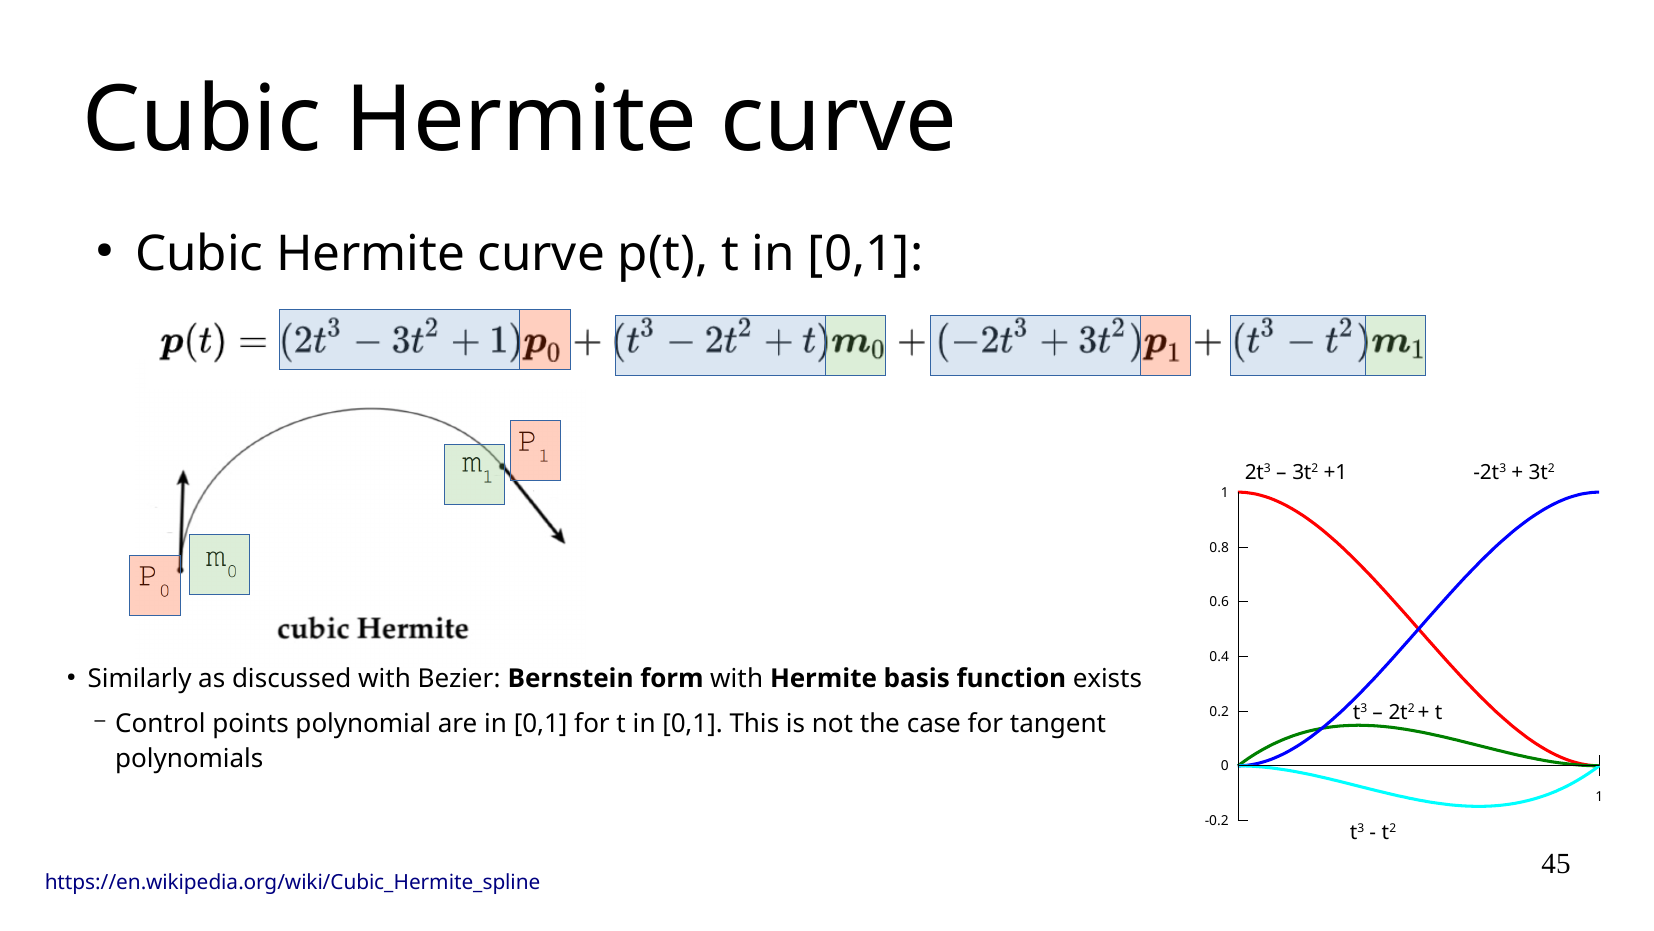

# Cubic Hermite curve
Cubic Hermite curve p(t), t in [0,1]:
2t3 – 3t2 +1
-2t3 + 3t2
Similarly as discussed with Bezier: Bernstein form with Hermite basis function exists
Control points polynomial are in [0,1] for t in [0,1]. This is not the case for tangent polynomials
t3 – 2t2 + t
t3 - t2
45
https://en.wikipedia.org/wiki/Cubic_Hermite_spline